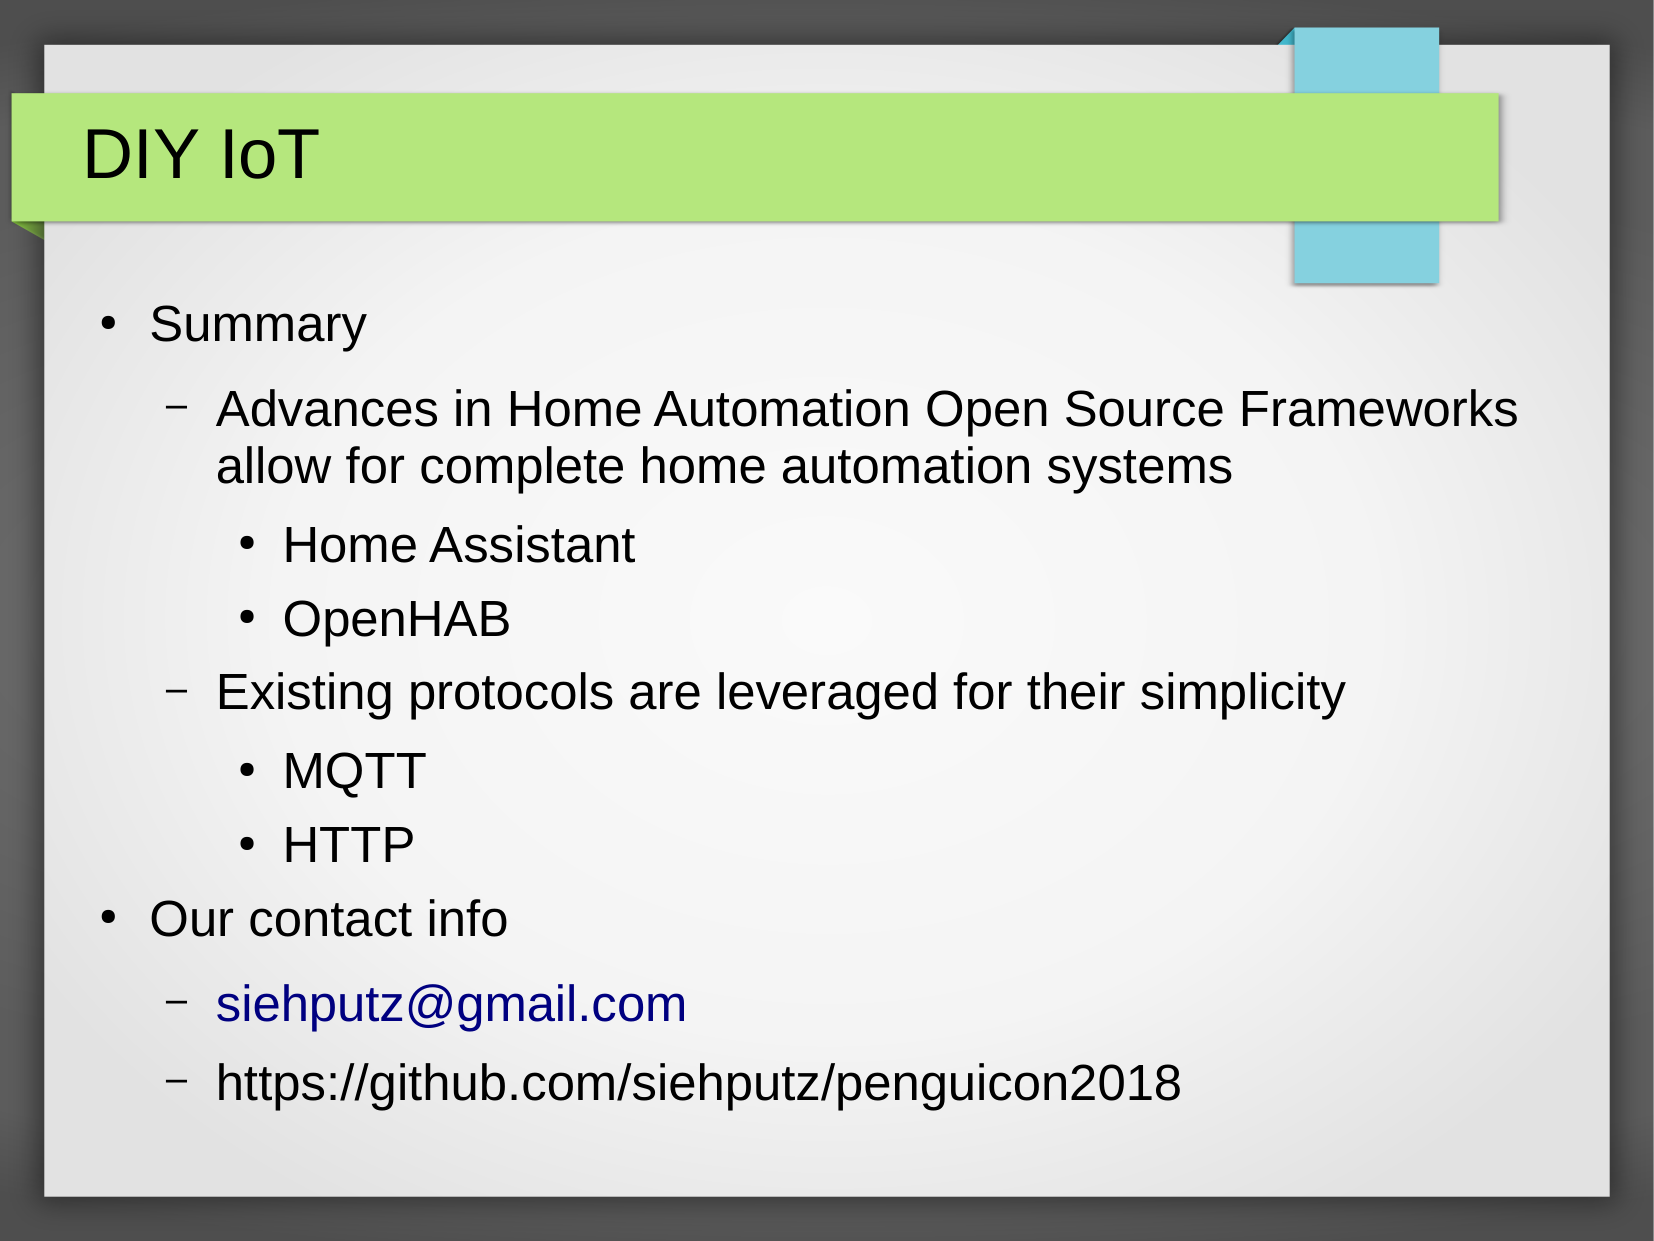

# DIY IoT
Summary
Advances in Home Automation Open Source Frameworks allow for complete home automation systems
Home Assistant
OpenHAB
Existing protocols are leveraged for their simplicity
MQTT
HTTP
Our contact info
siehputz@gmail.com
https://github.com/siehputz/penguicon2018